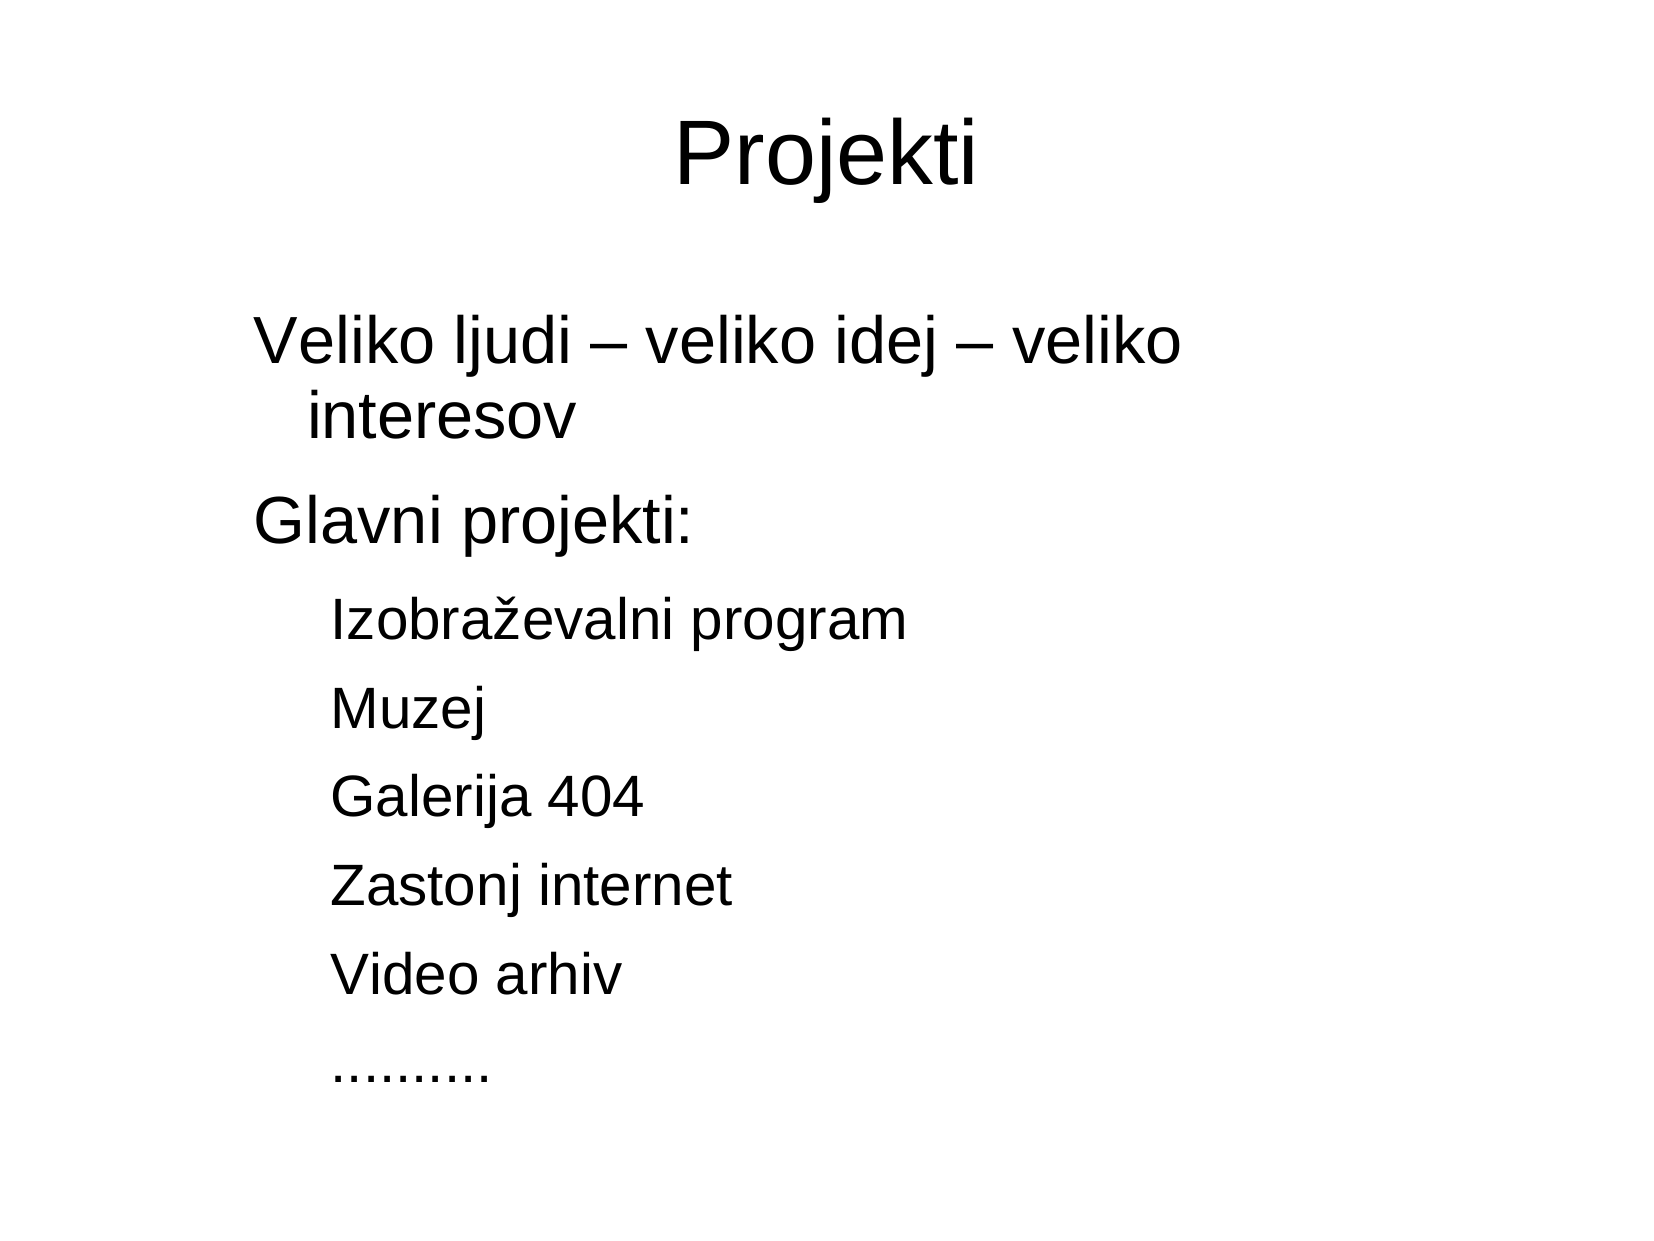

# Projekti
Veliko ljudi – veliko idej – veliko interesov
Glavni projekti:
Izobraževalni program
Muzej
Galerija 404
Zastonj internet
Video arhiv
..........